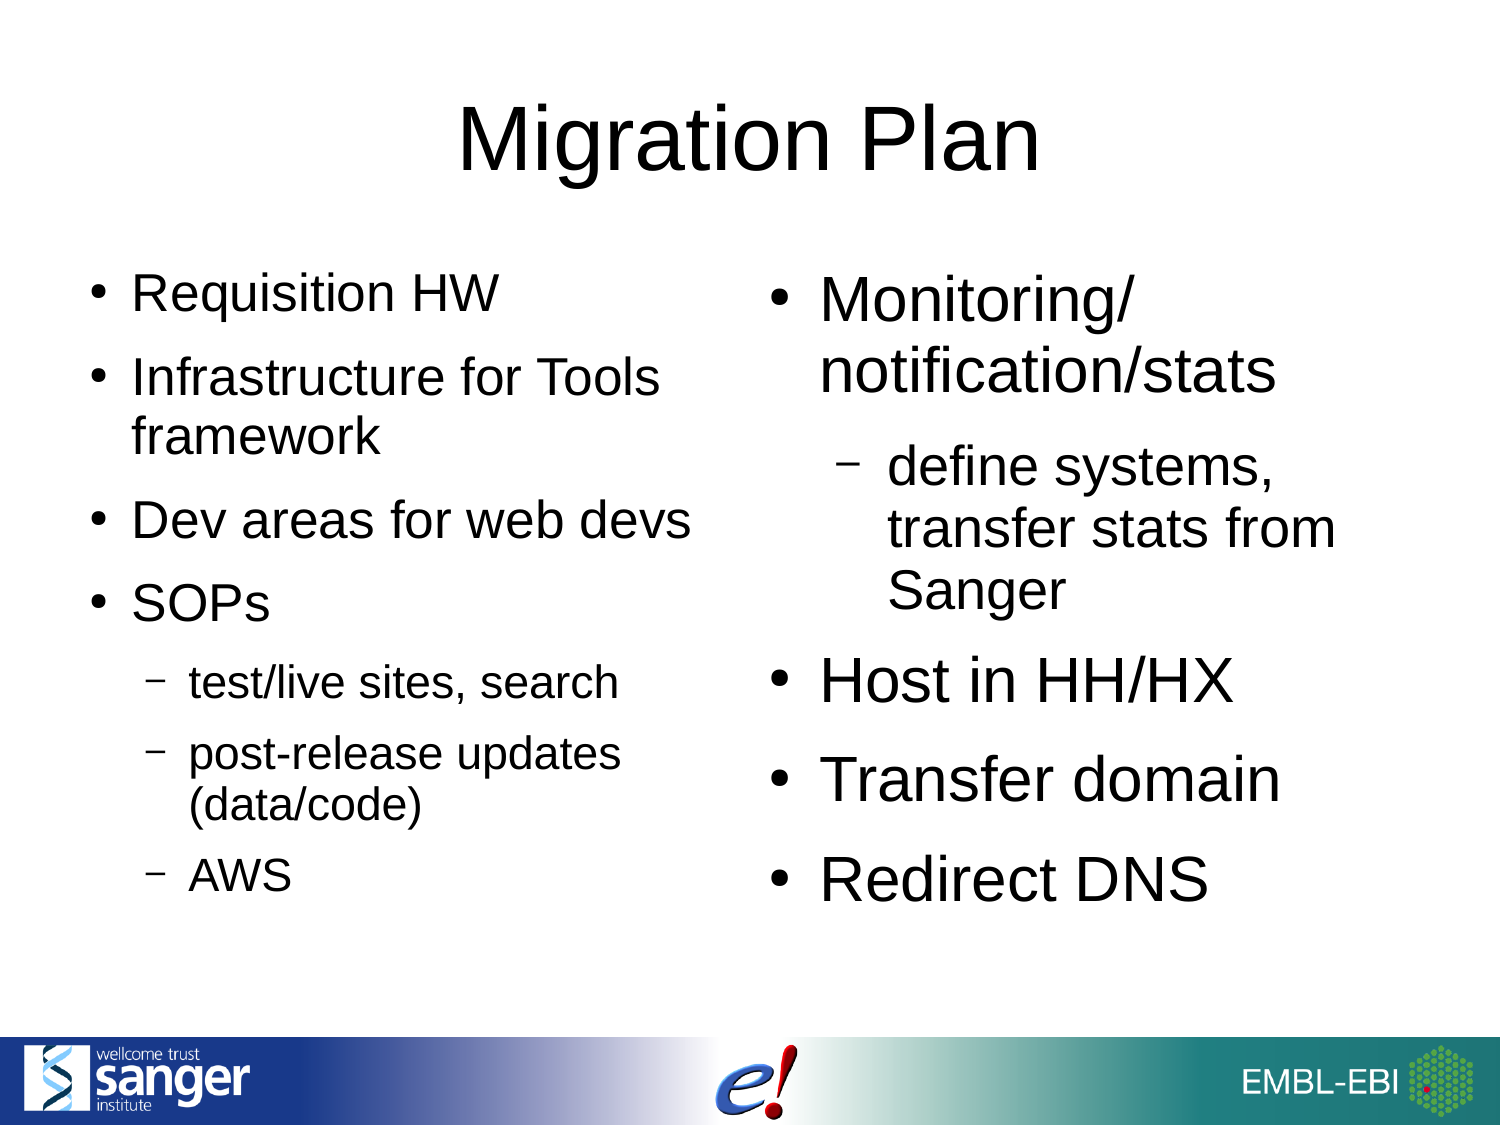

# Migration Plan
Requisition HW
Infrastructure for Tools framework
Dev areas for web devs
SOPs
test/live sites, search
post-release updates (data/code)
AWS
Monitoring/notification/stats
define systems, transfer stats from Sanger
Host in HH/HX
Transfer domain
Redirect DNS